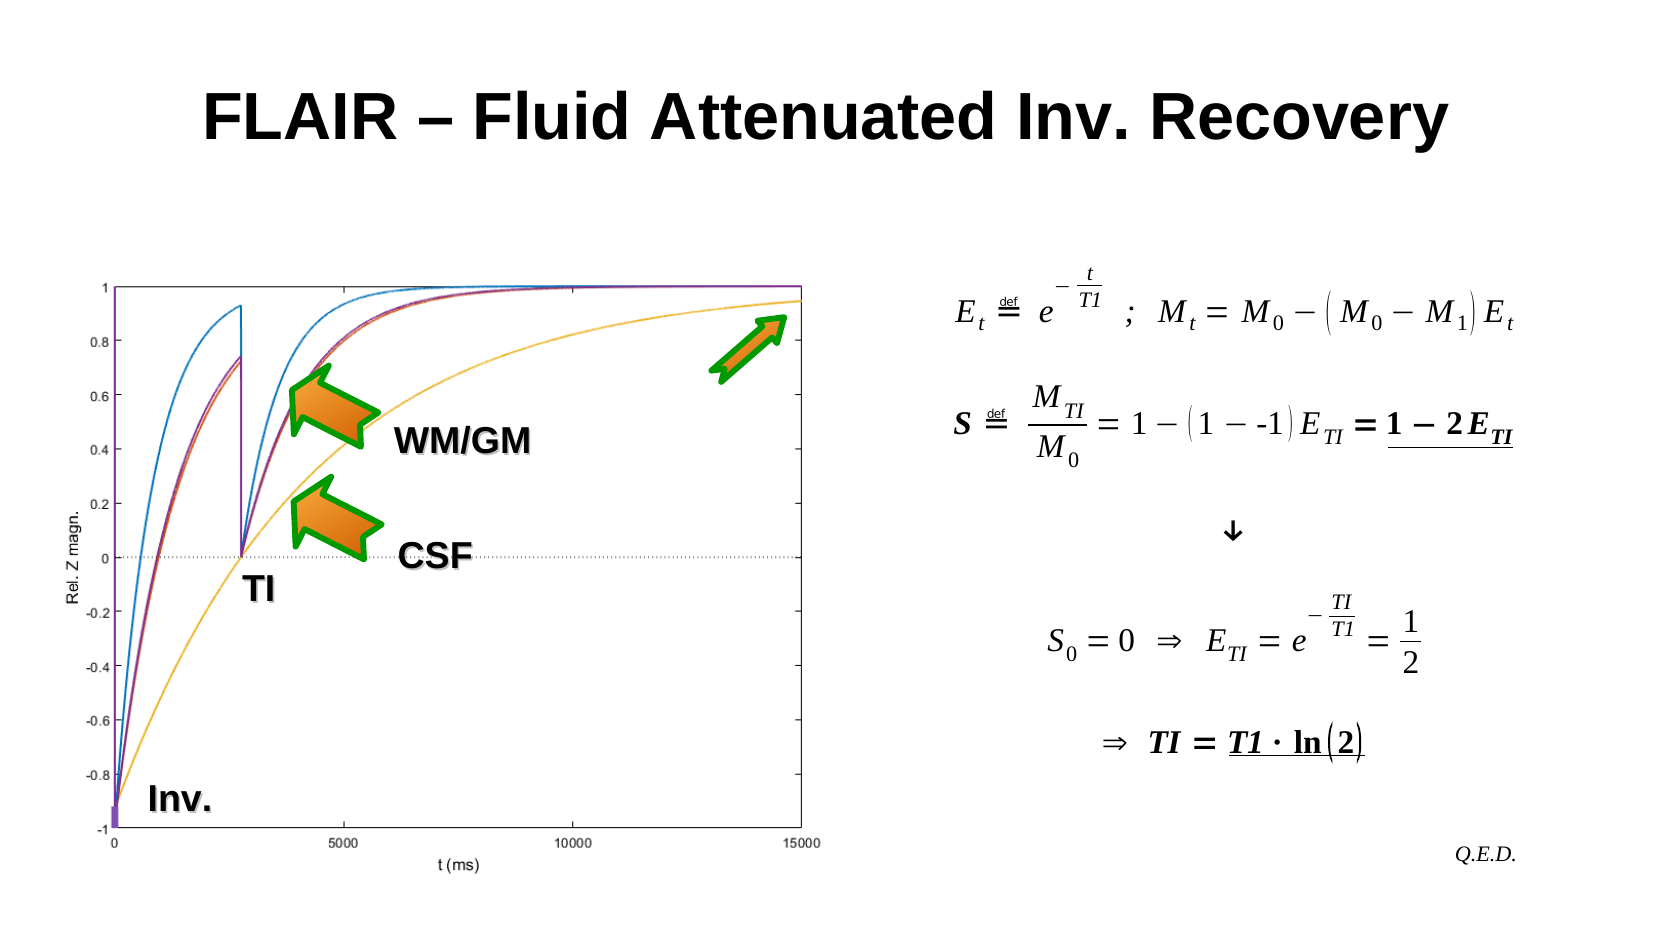

# FLAIR – Fluid Attenuated Inv. Recovery
WM/GM
CSF
TI
Inv.